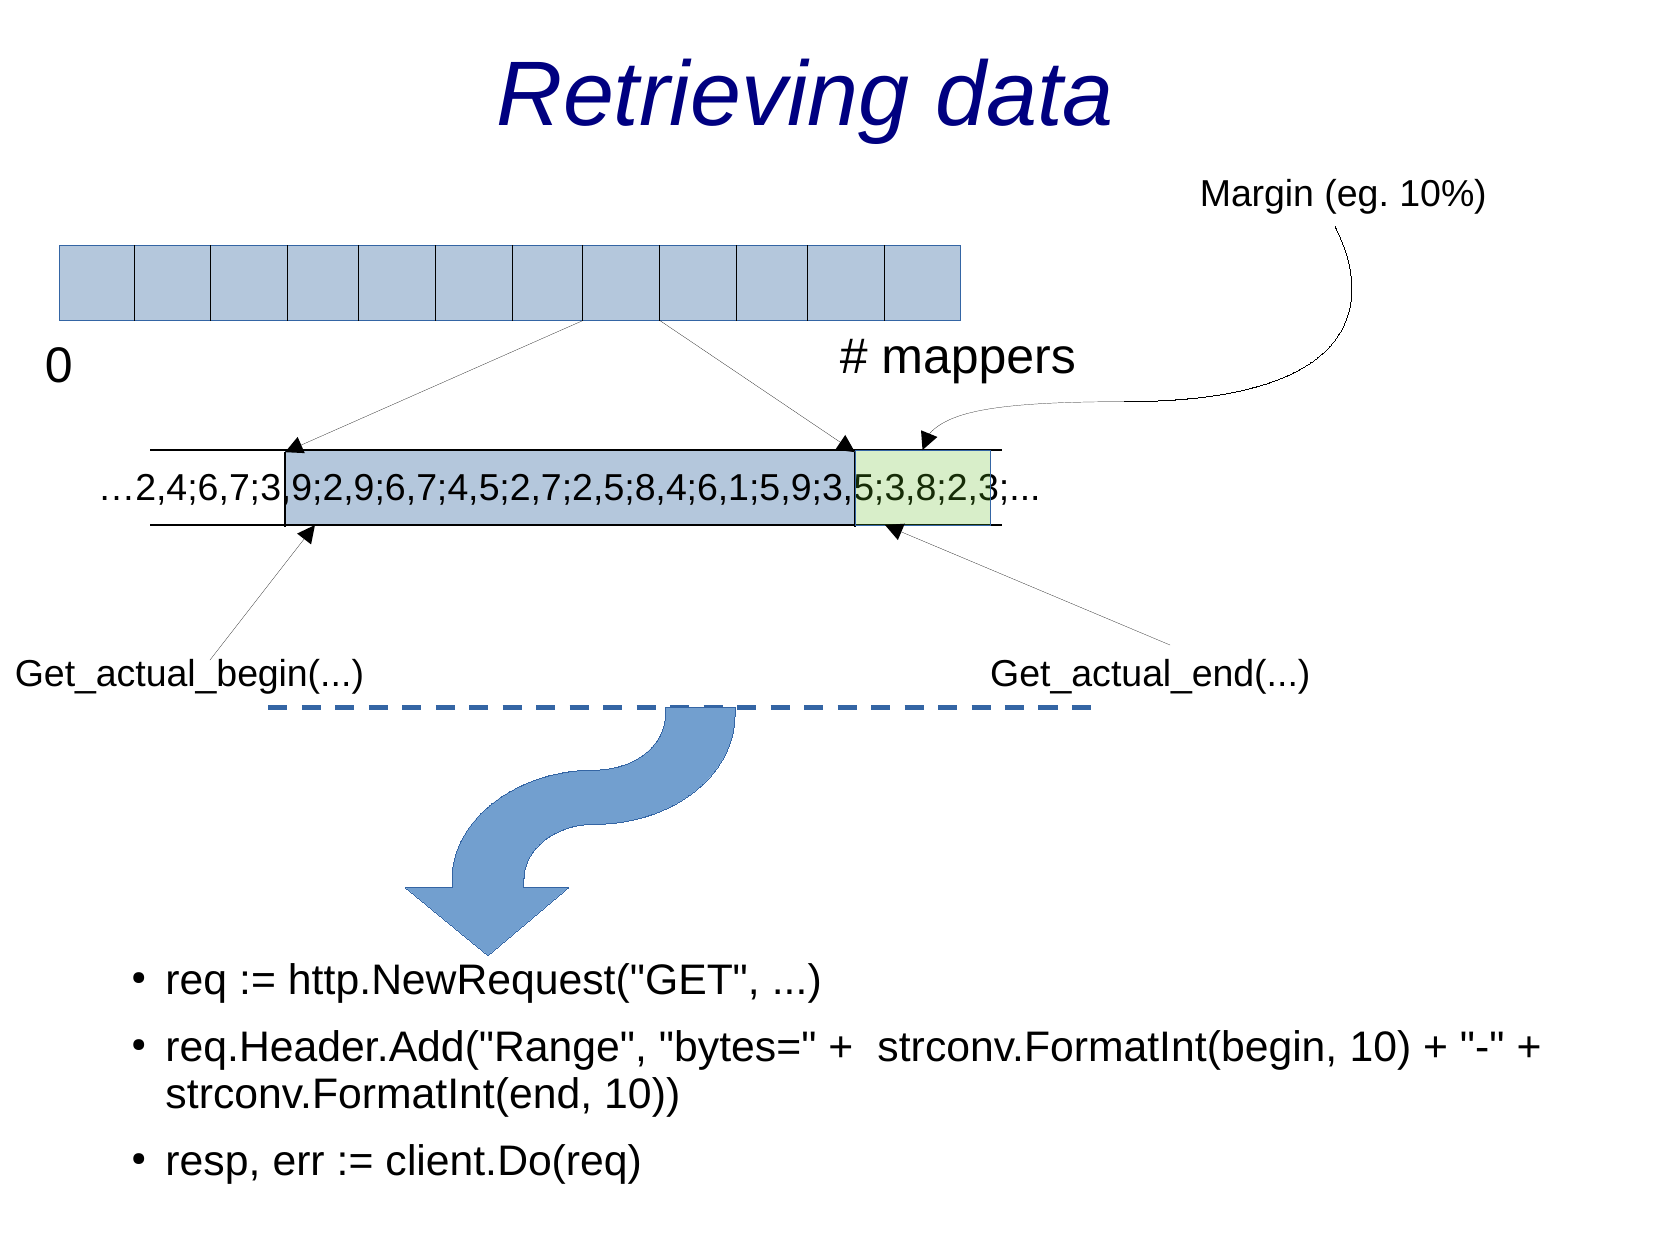

# Retrieving data
Margin (eg. 10%)
# mappers
0
…2,4;6,7;3,9;2,9;6,7;4,5;2,7;2,5;8,4;6,1;5,9;3,5;3,8;2,3;...
Get_actual_begin(...)
Get_actual_end(...)
req := http.NewRequest("GET", ...)
req.Header.Add("Range", "bytes=" + strconv.FormatInt(begin, 10) + "-" + strconv.FormatInt(end, 10))
resp, err := client.Do(req)